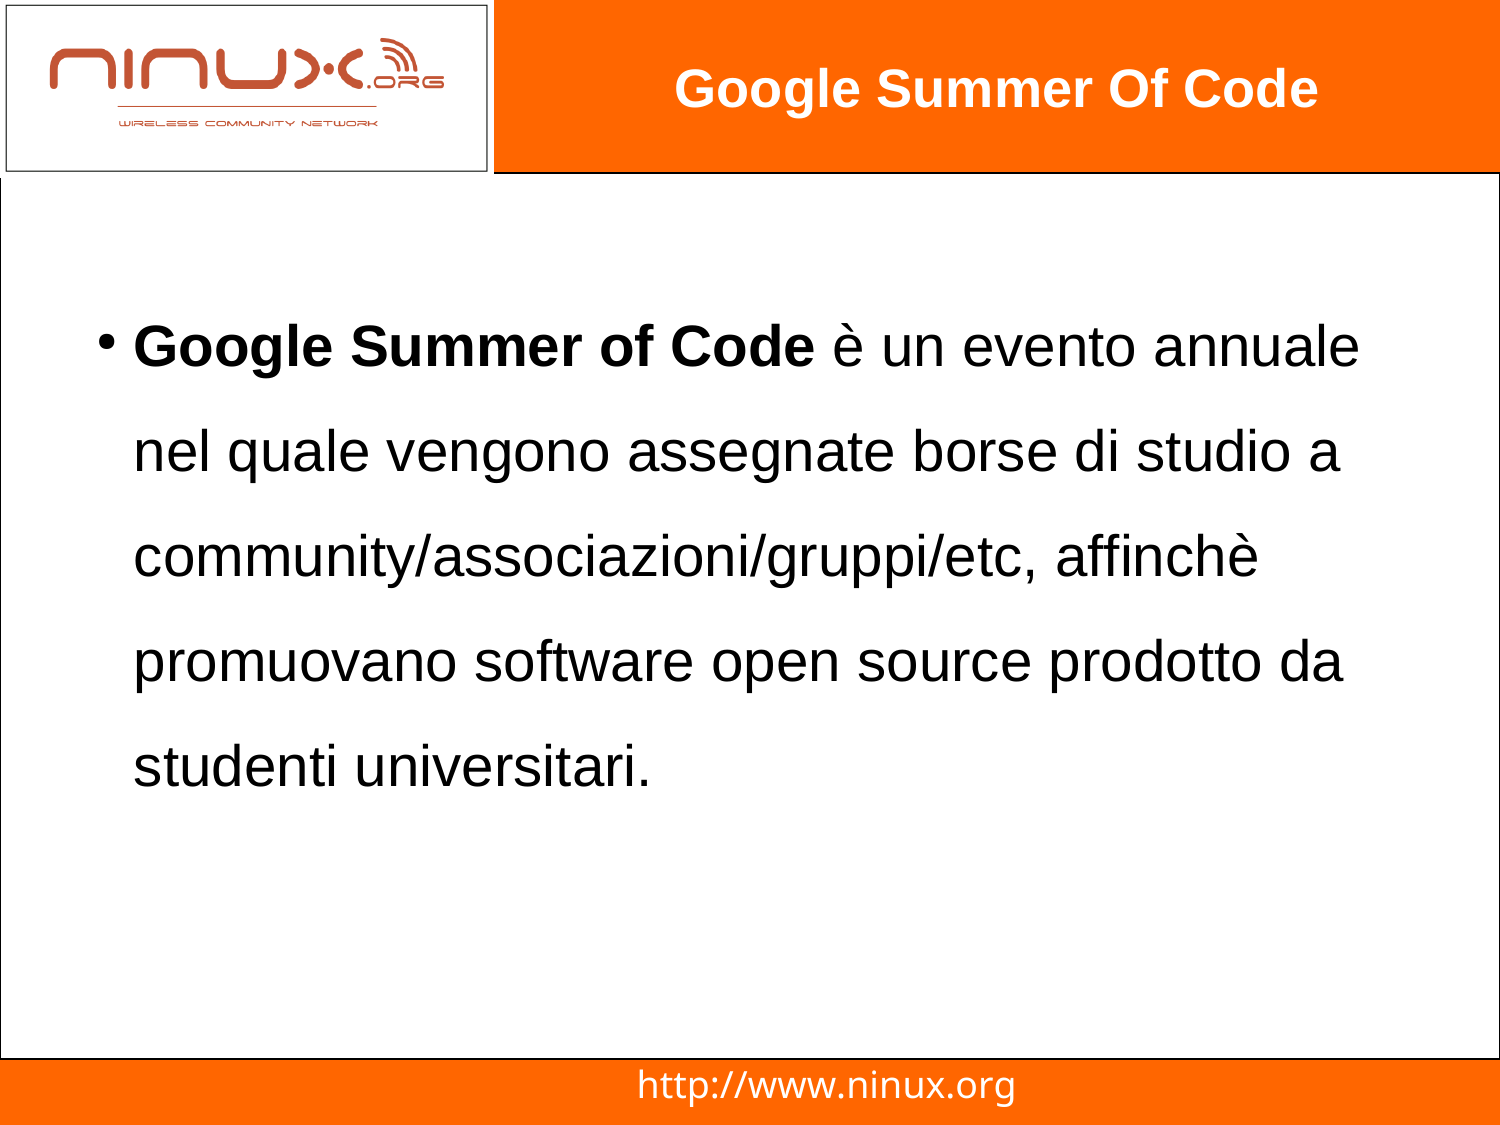

# Google Summer Of Code
 Google Summer of Code è un evento annuale nel quale vengono assegnate borse di studio a community/associazioni/gruppi/etc, affinchè promuovano software open source prodotto da studenti universitari.
http://www.ninux.org